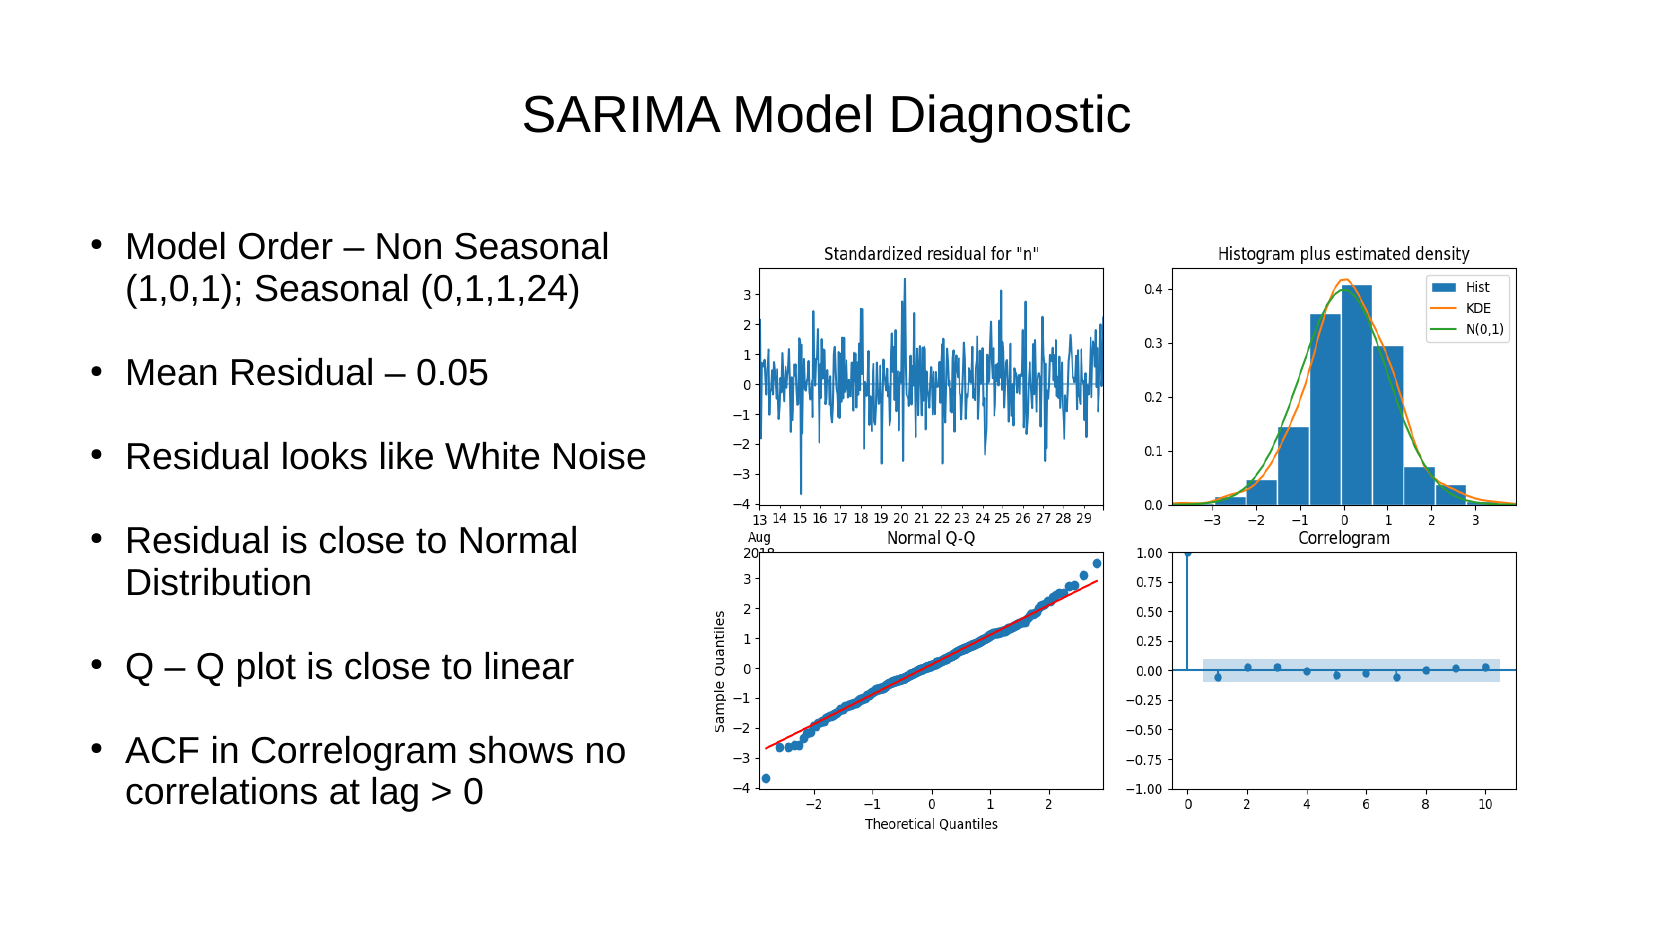

# SARIMA Model Diagnostic
Model Order – Non Seasonal (1,0,1); Seasonal (0,1,1,24)
Mean Residual – 0.05
Residual looks like White Noise
Residual is close to Normal Distribution
Q – Q plot is close to linear
ACF in Correlogram shows no correlations at lag > 0